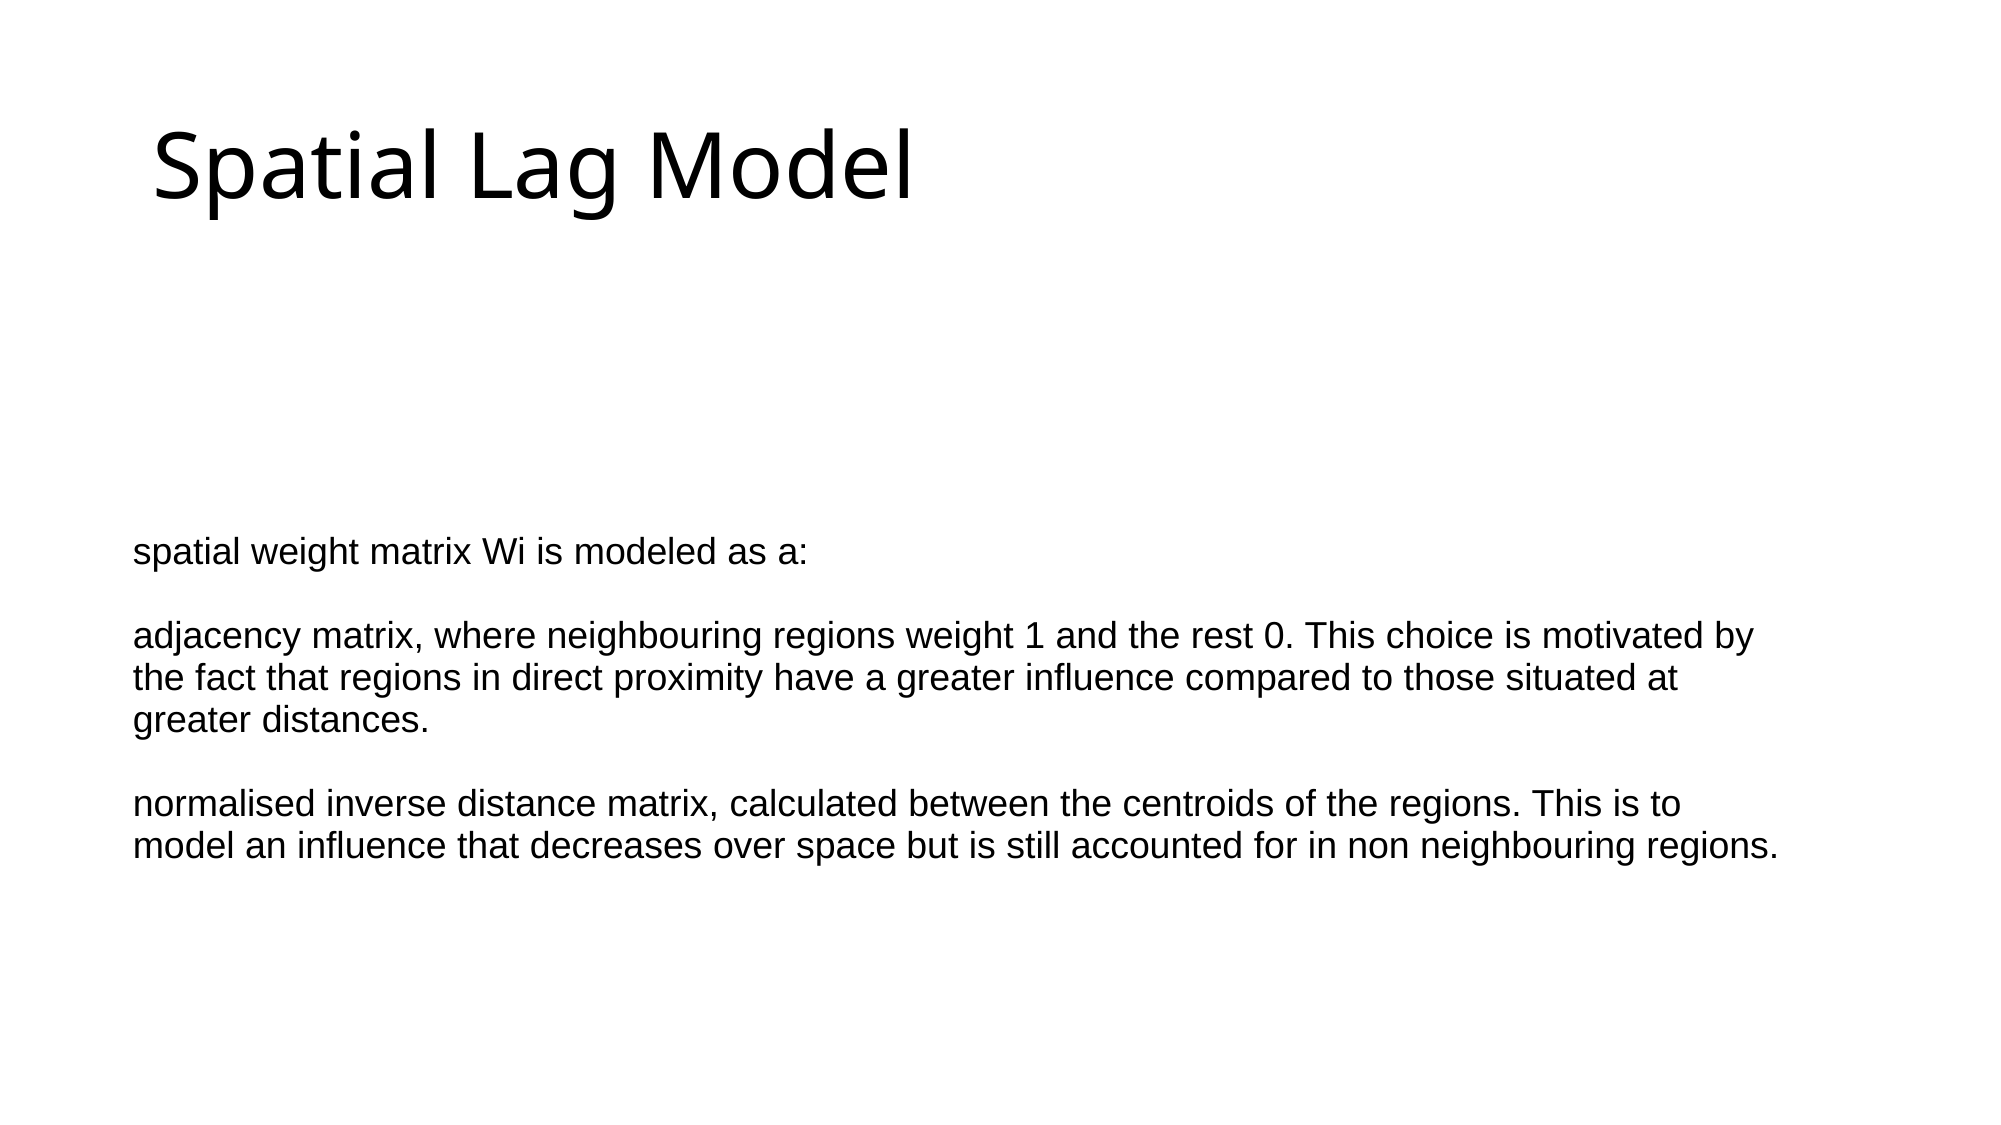

# Spatial Lag Model
spatial weight matrix Wi is modeled as a:
adjacency matrix, where neighbouring regions weight 1 and the rest 0. This choice is motivated by the fact that regions in direct proximity have a greater influence compared to those situated at greater distances.
normalised inverse distance matrix, calculated between the centroids of the regions. This is to model an influence that decreases over space but is still accounted for in non neighbouring regions.